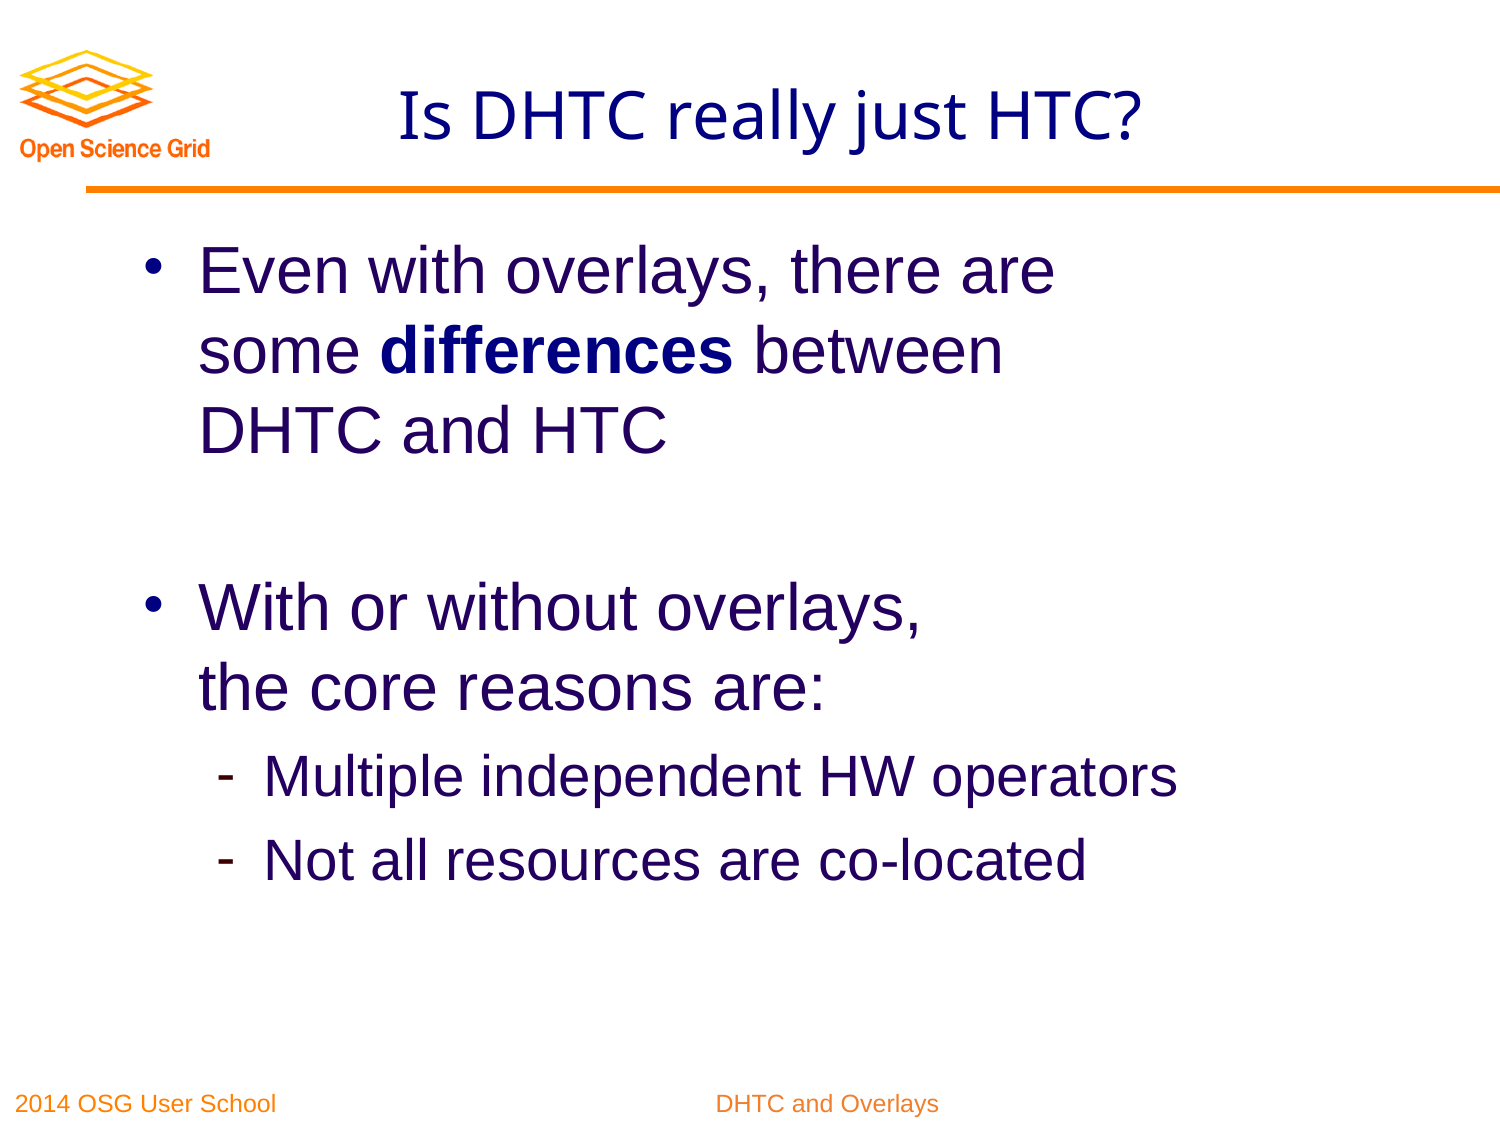

# Is DHTC really just HTC?
Even with overlays, there are
some differences between
DHTC and HTC
With or without overlays,
the core reasons are:
Multiple independent HW operators
Not all resources are co-located